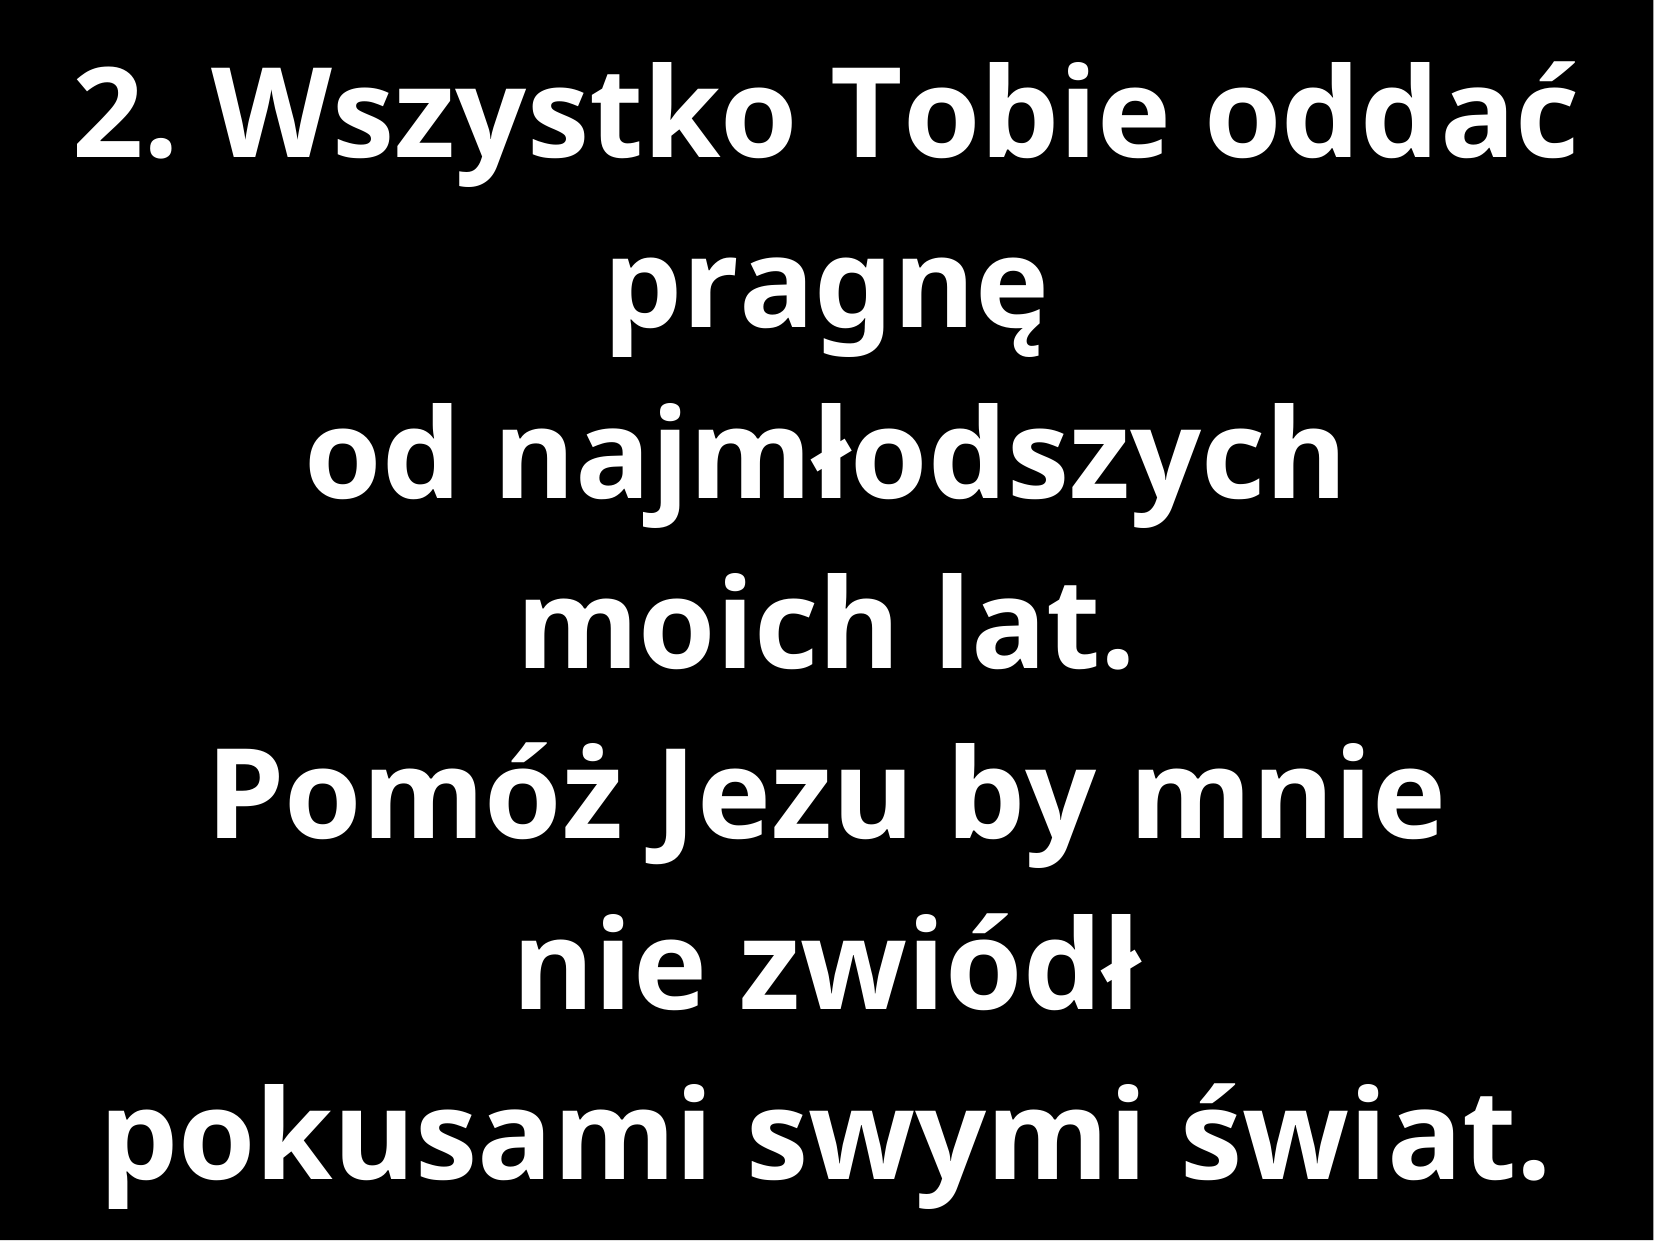

# 2. Wszystko Tobie oddać pragnę od najmłodszych moich lat. Pomóż Jezu by mnie nie zwiódł pokusami swymi świat.